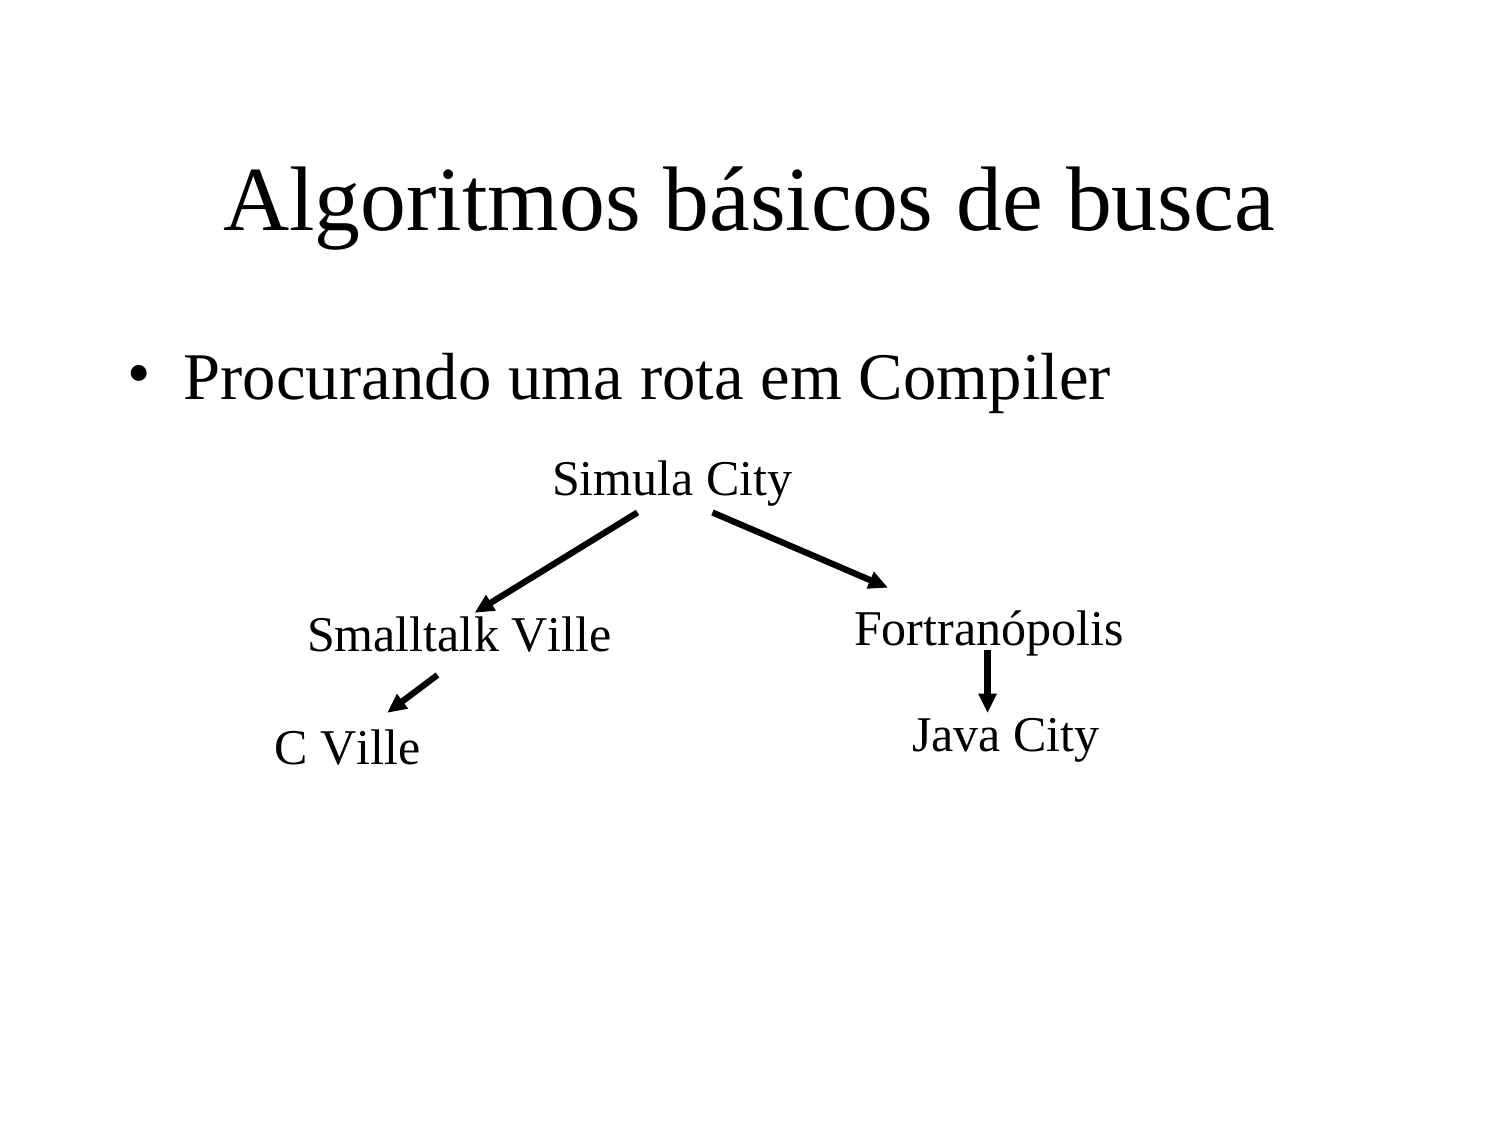

Algoritmos básicos de busca
# Procurando uma rota em Compiler
Simula City
Smalltalk Ville
Fortranópolis
Java City
C Ville